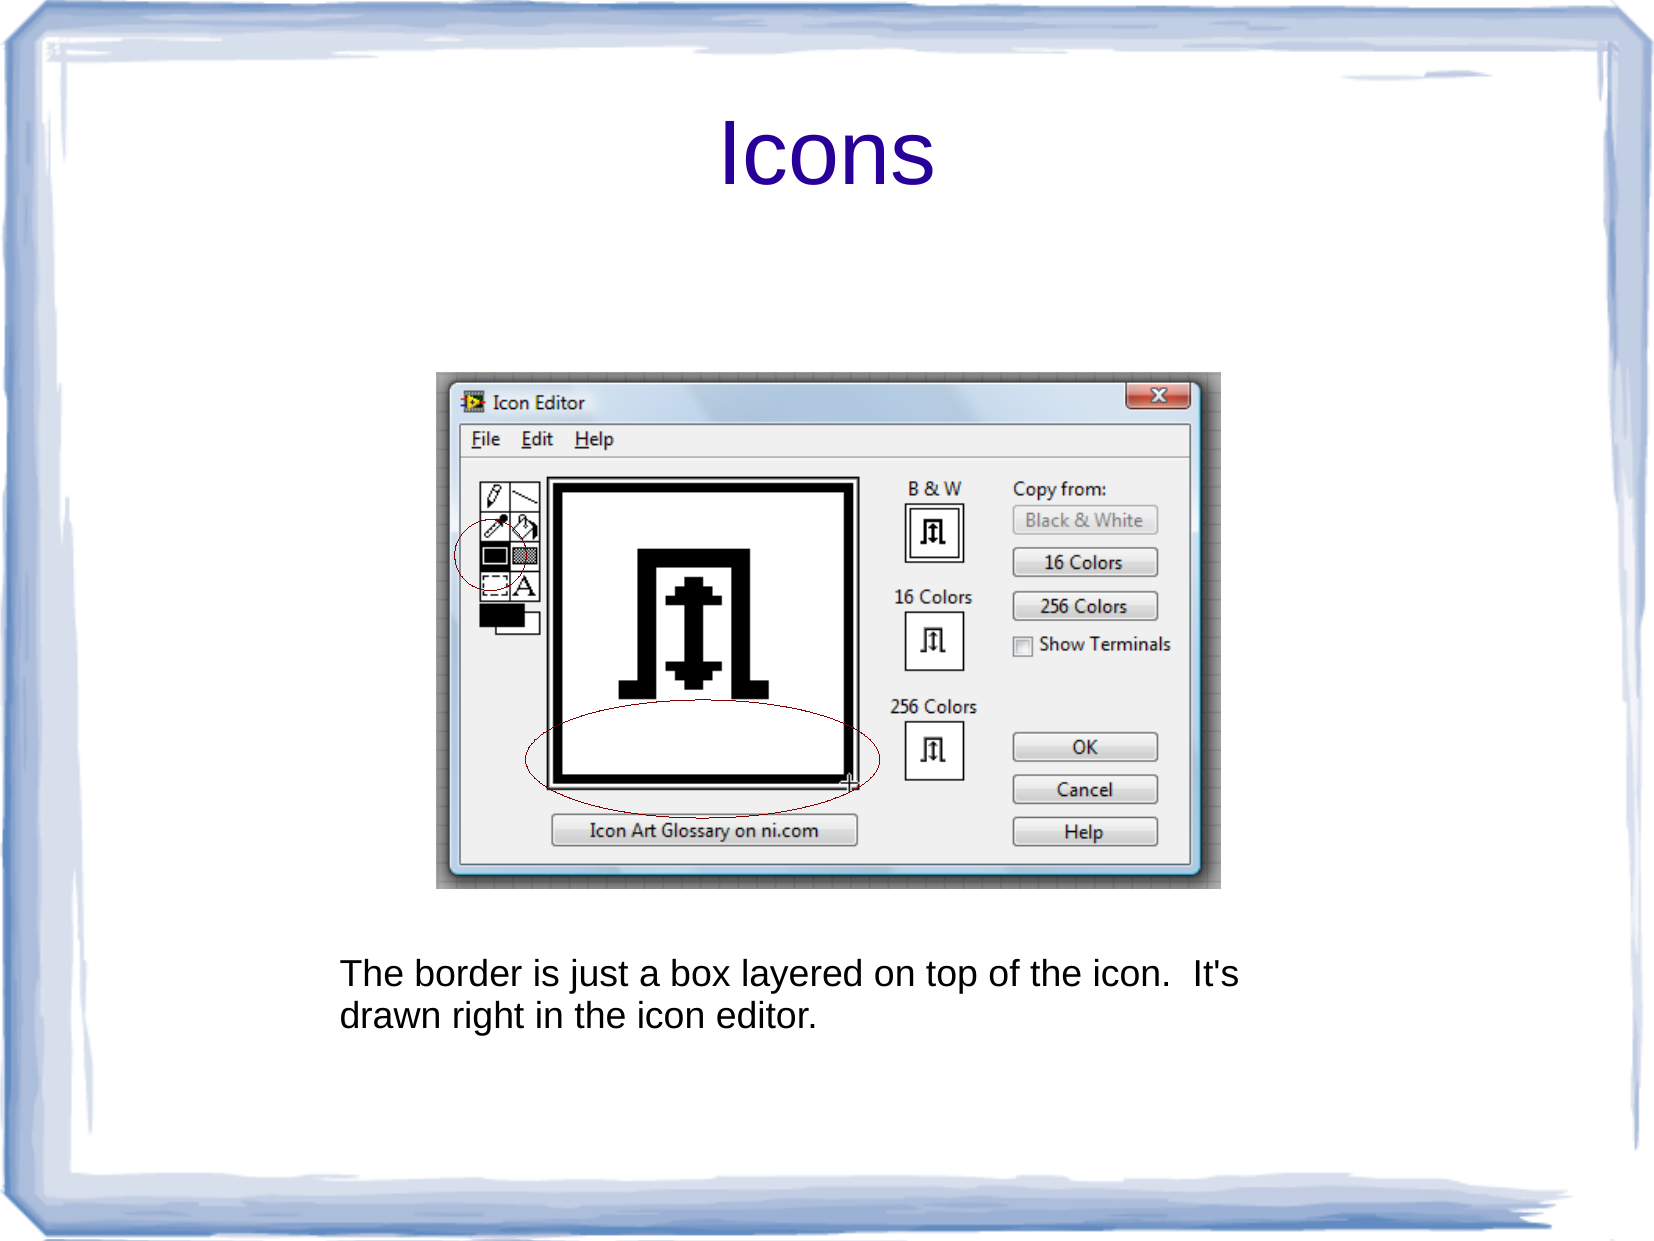

# Icons
The border is just a box layered on top of the icon. It's drawn right in the icon editor.